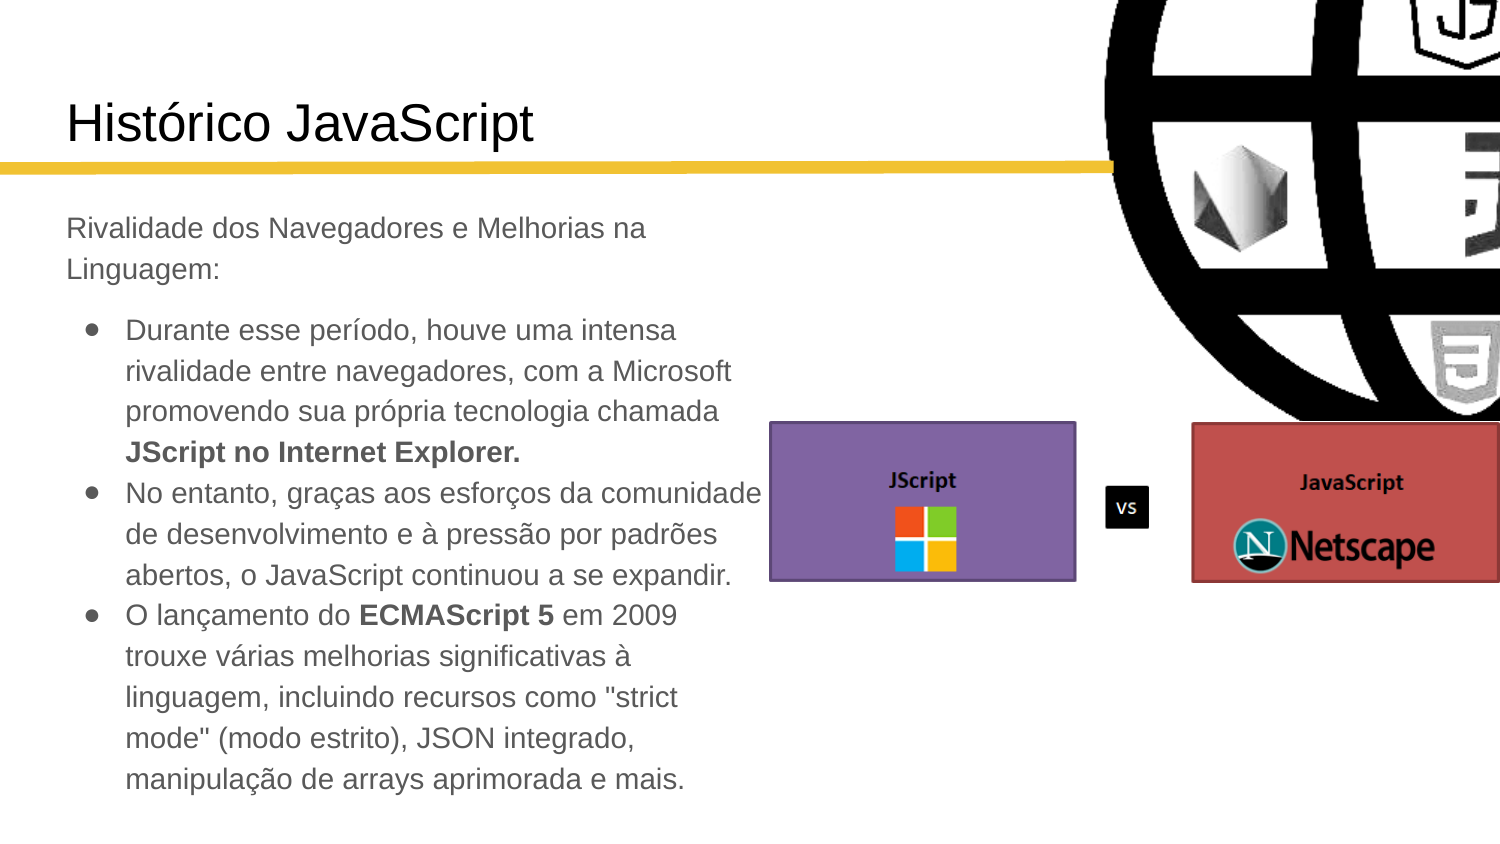

# Histórico JavaScript
Rivalidade dos Navegadores e Melhorias na Linguagem:
Durante esse período, houve uma intensa rivalidade entre navegadores, com a Microsoft promovendo sua própria tecnologia chamada JScript no Internet Explorer.
No entanto, graças aos esforços da comunidade de desenvolvimento e à pressão por padrões abertos, o JavaScript continuou a se expandir.
O lançamento do ECMAScript 5 em 2009 trouxe várias melhorias significativas à linguagem, incluindo recursos como "strict mode" (modo estrito), JSON integrado, manipulação de arrays aprimorada e mais.